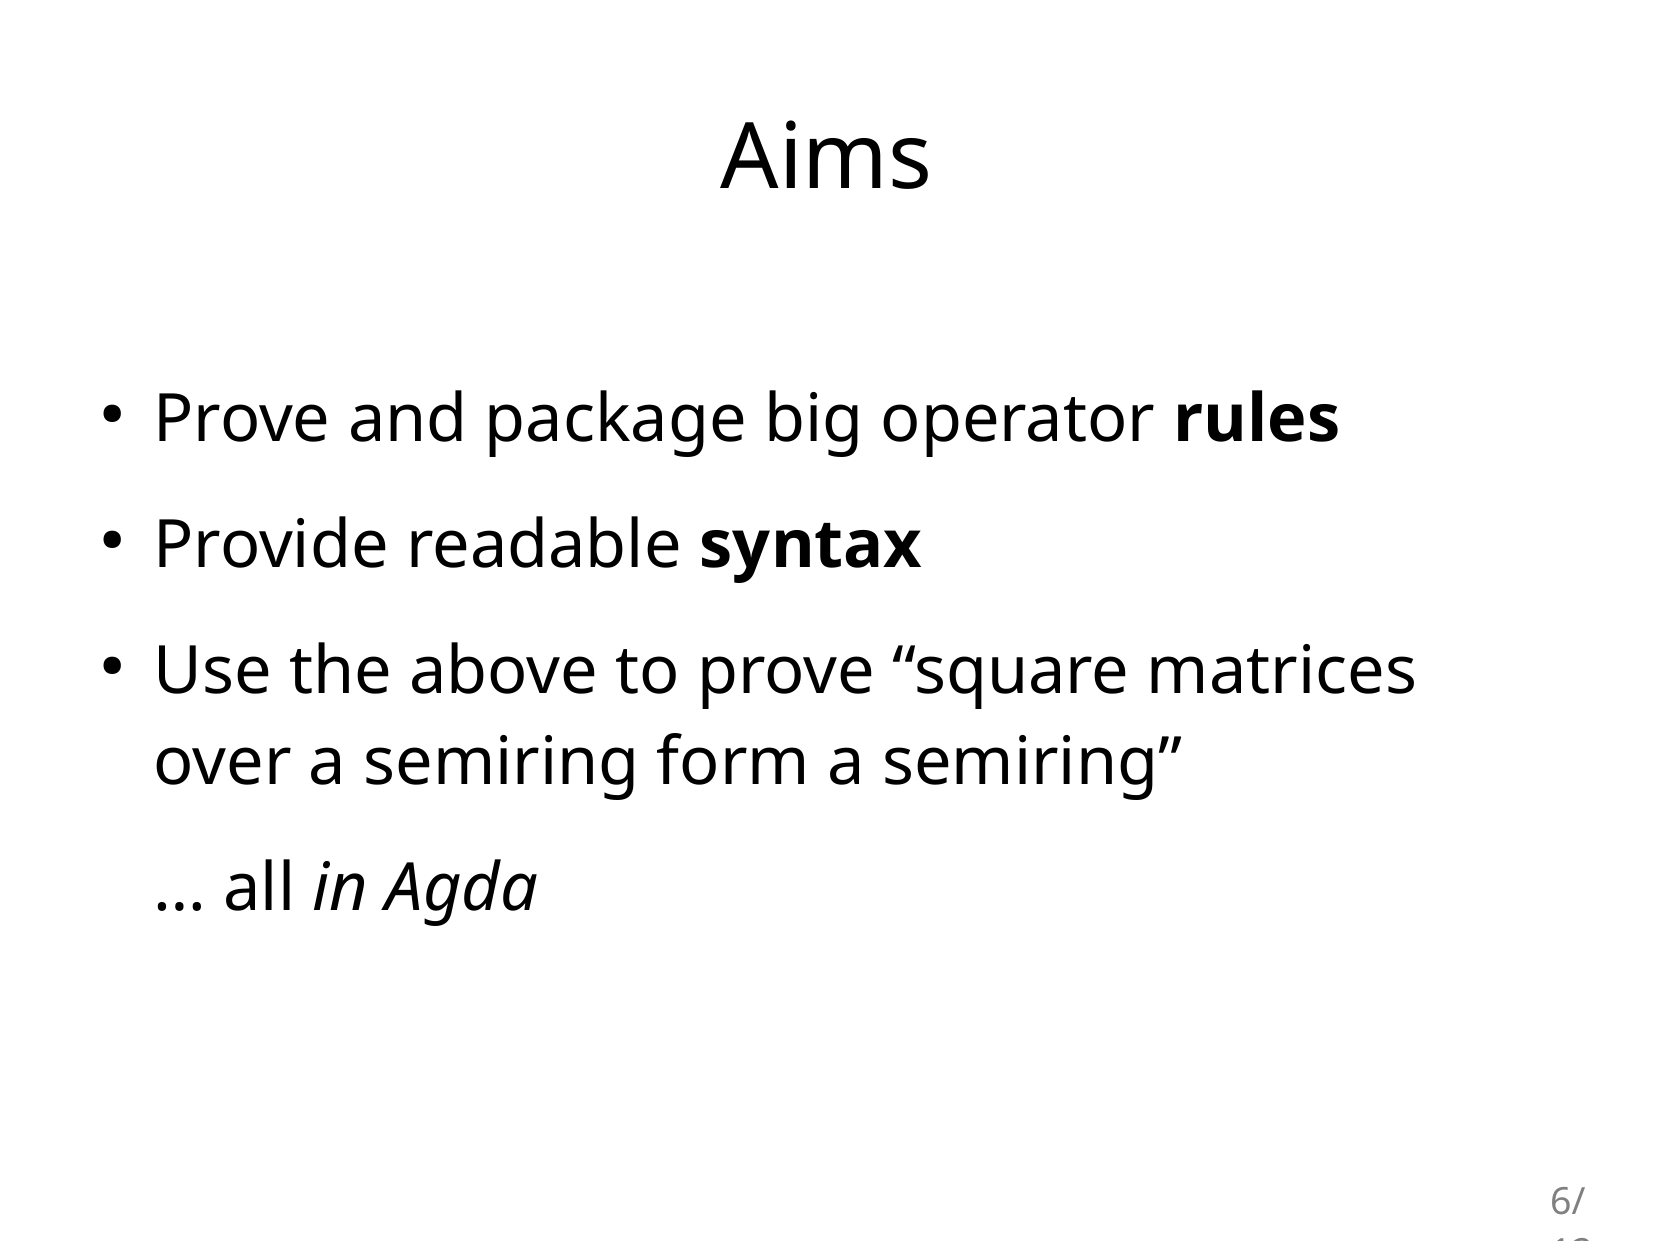

# Aims
Prove and package big operator rules
Provide readable syntax
Use the above to prove “square matrices over a semiring form a semiring”
… all in Agda